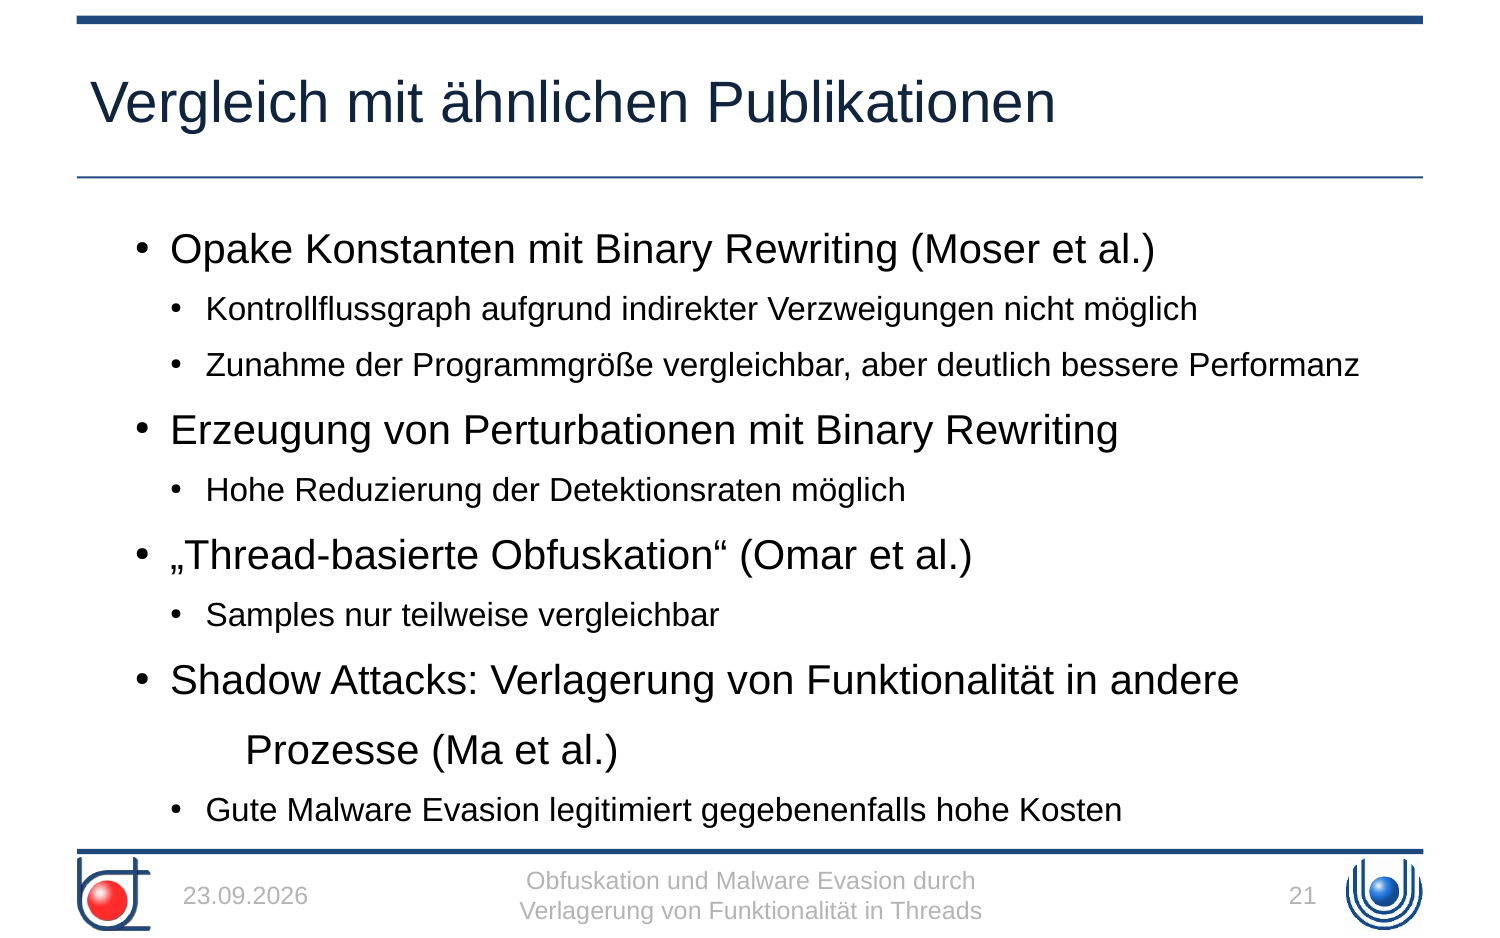

# Vergleich mit ähnlichen Publikationen
Opake Konstanten mit Binary Rewriting (Moser et al.)
Kontrollflussgraph aufgrund indirekter Verzweigungen nicht möglich
Zunahme der Programmgröße vergleichbar, aber deutlich bessere Performanz
Erzeugung von Perturbationen mit Binary Rewriting
Hohe Reduzierung der Detektionsraten möglich
„Thread-basierte Obfuskation“ (Omar et al.)
Samples nur teilweise vergleichbar
Shadow Attacks: Verlagerung von Funktionalität in andere
	Prozesse (Ma et al.)
Gute Malware Evasion legitimiert gegebenenfalls hohe Kosten
Obfuskation und Malware Evasion durch Verlagerung von Funktionalität in Threads